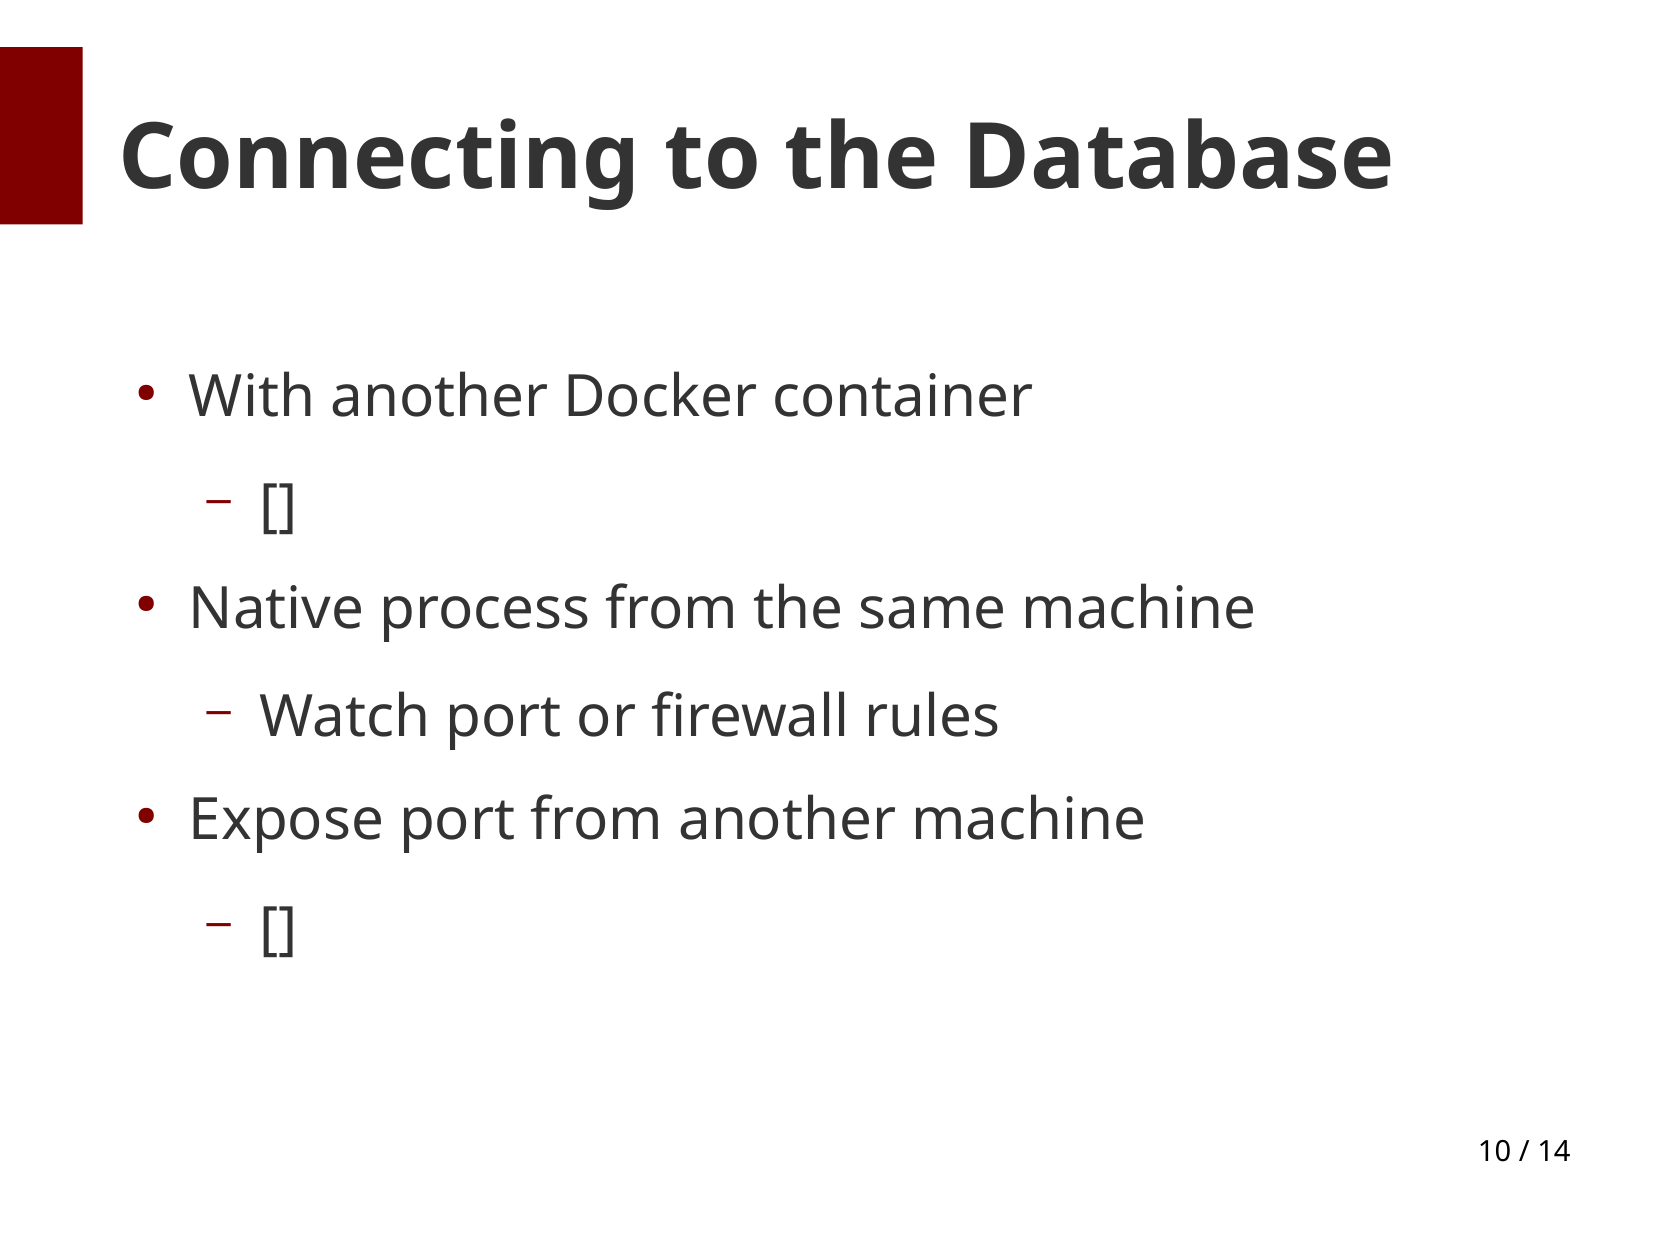

# Connecting to the Database
With another Docker container
[]
Native process from the same machine
Watch port or firewall rules
Expose port from another machine
[]
10